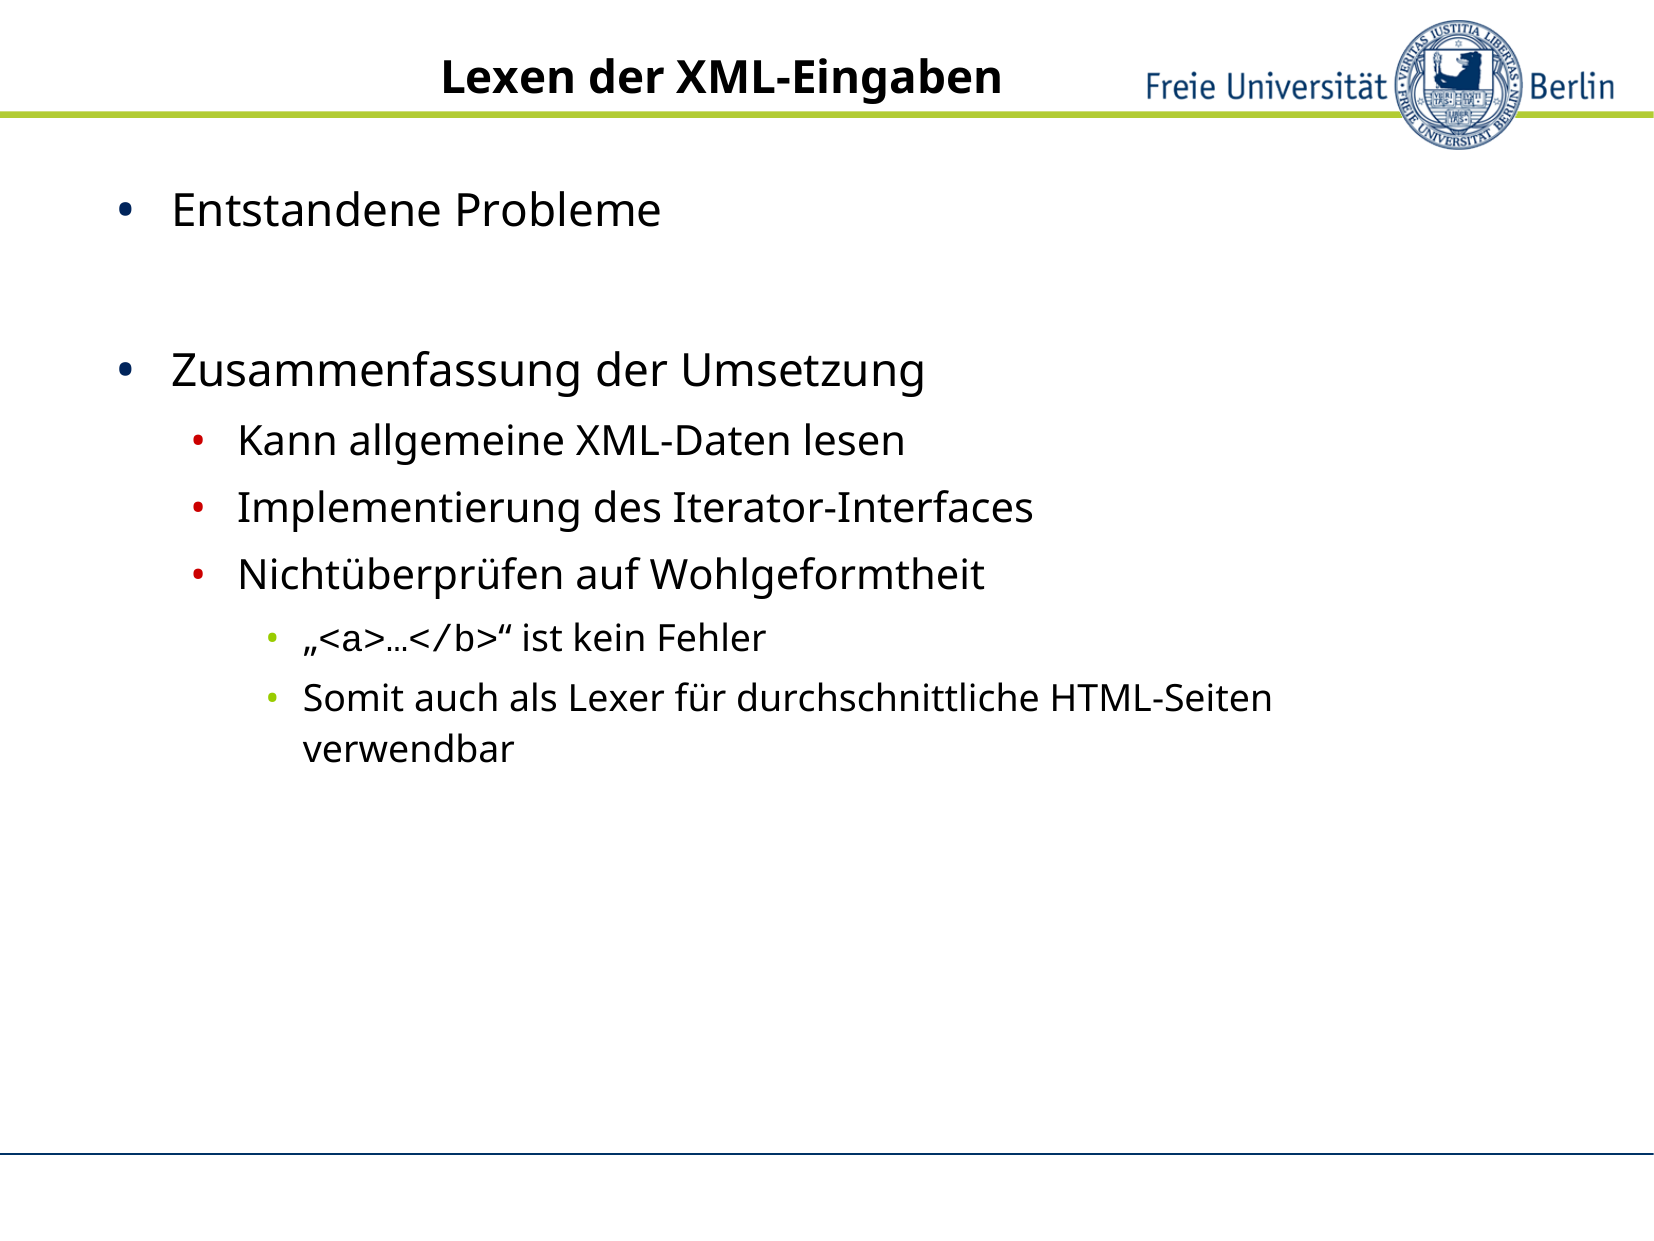

# Lexen der XML-Eingaben
Entstandene Probleme
Zusammenfassung der Umsetzung
Kann allgemeine XML-Daten lesen
Implementierung des Iterator-Interfaces
Nichtüberprüfen auf Wohlgeformtheit
„<a>…</b>“ ist kein Fehler
Somit auch als Lexer für durchschnittliche HTML-Seiten verwendbar